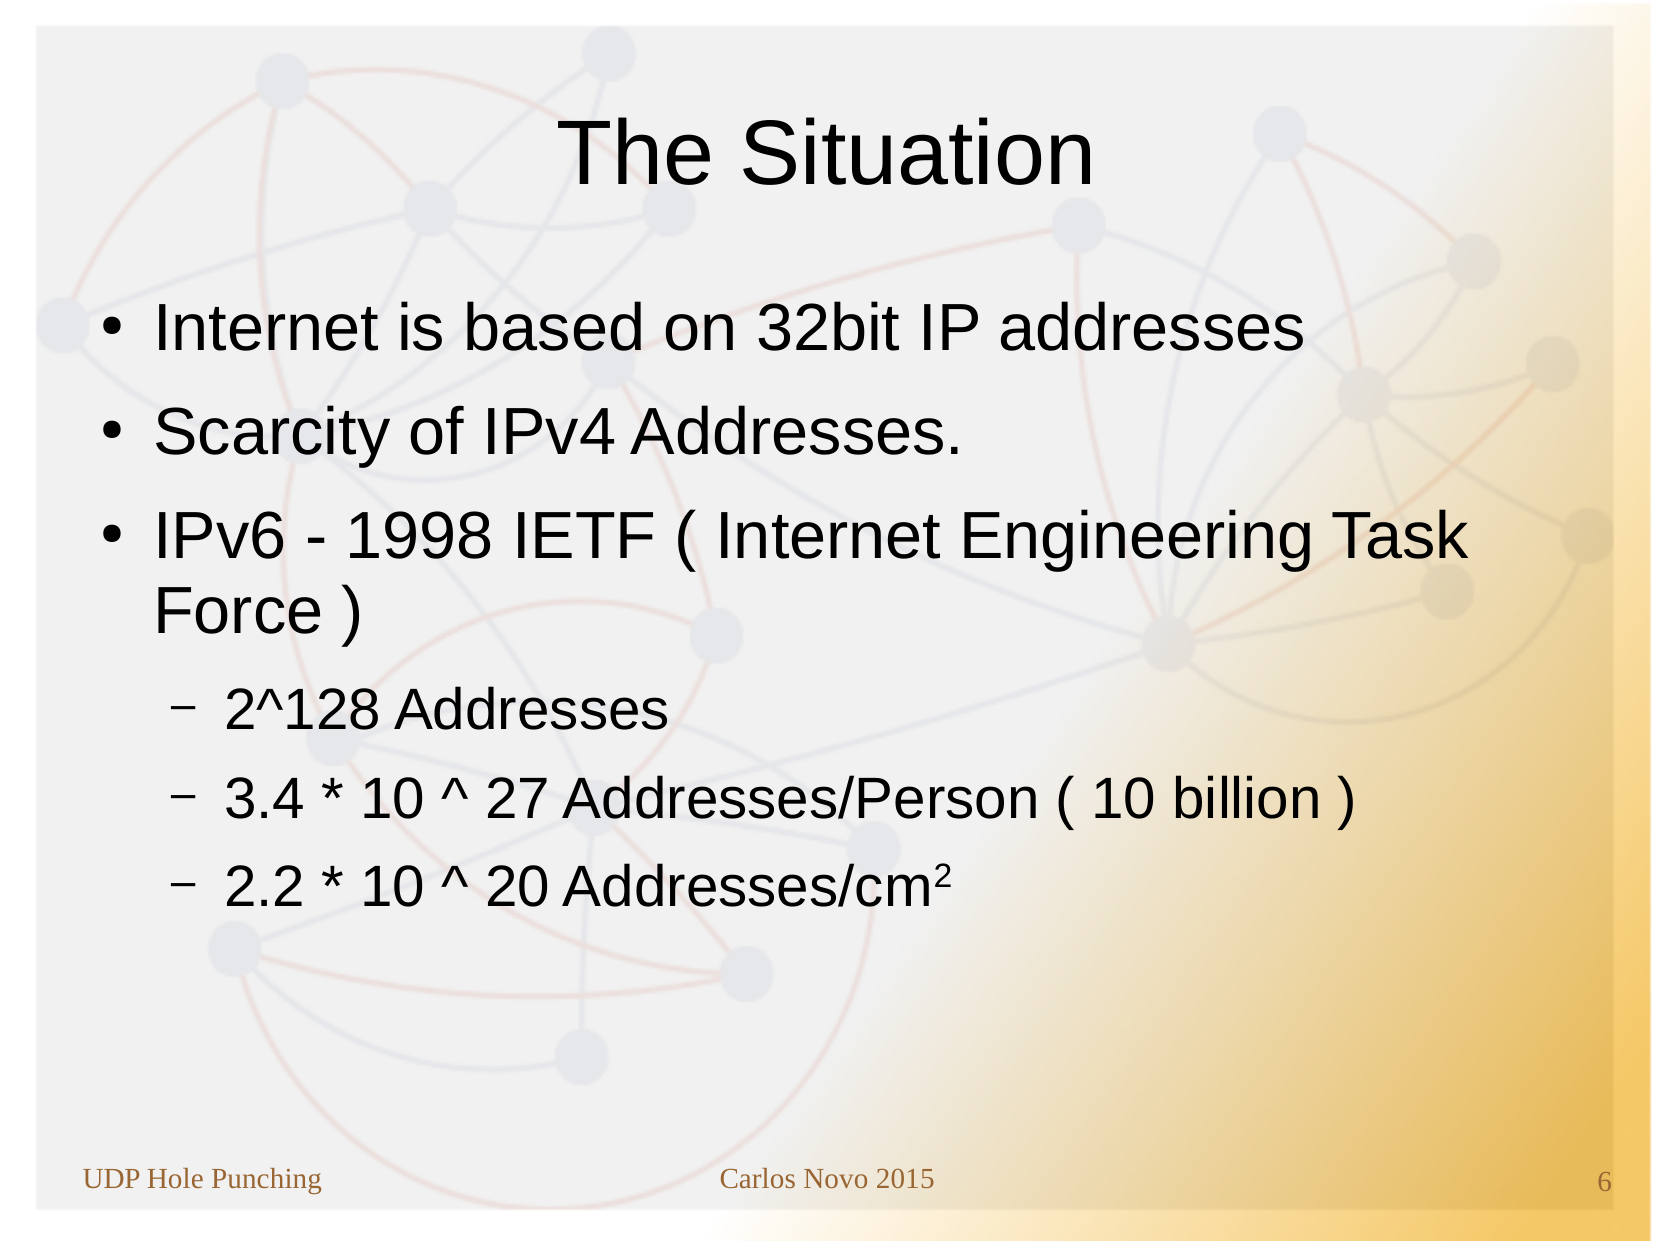

# The Situation
Internet is based on 32bit IP addresses
Scarcity of IPv4 Addresses.
IPv6 - 1998 IETF ( Internet Engineering Task Force )
2^128 Addresses
3.4 * 10 ^ 27 Addresses/Person ( 10 billion )
2.2 * 10 ^ 20 Addresses/cm2
6